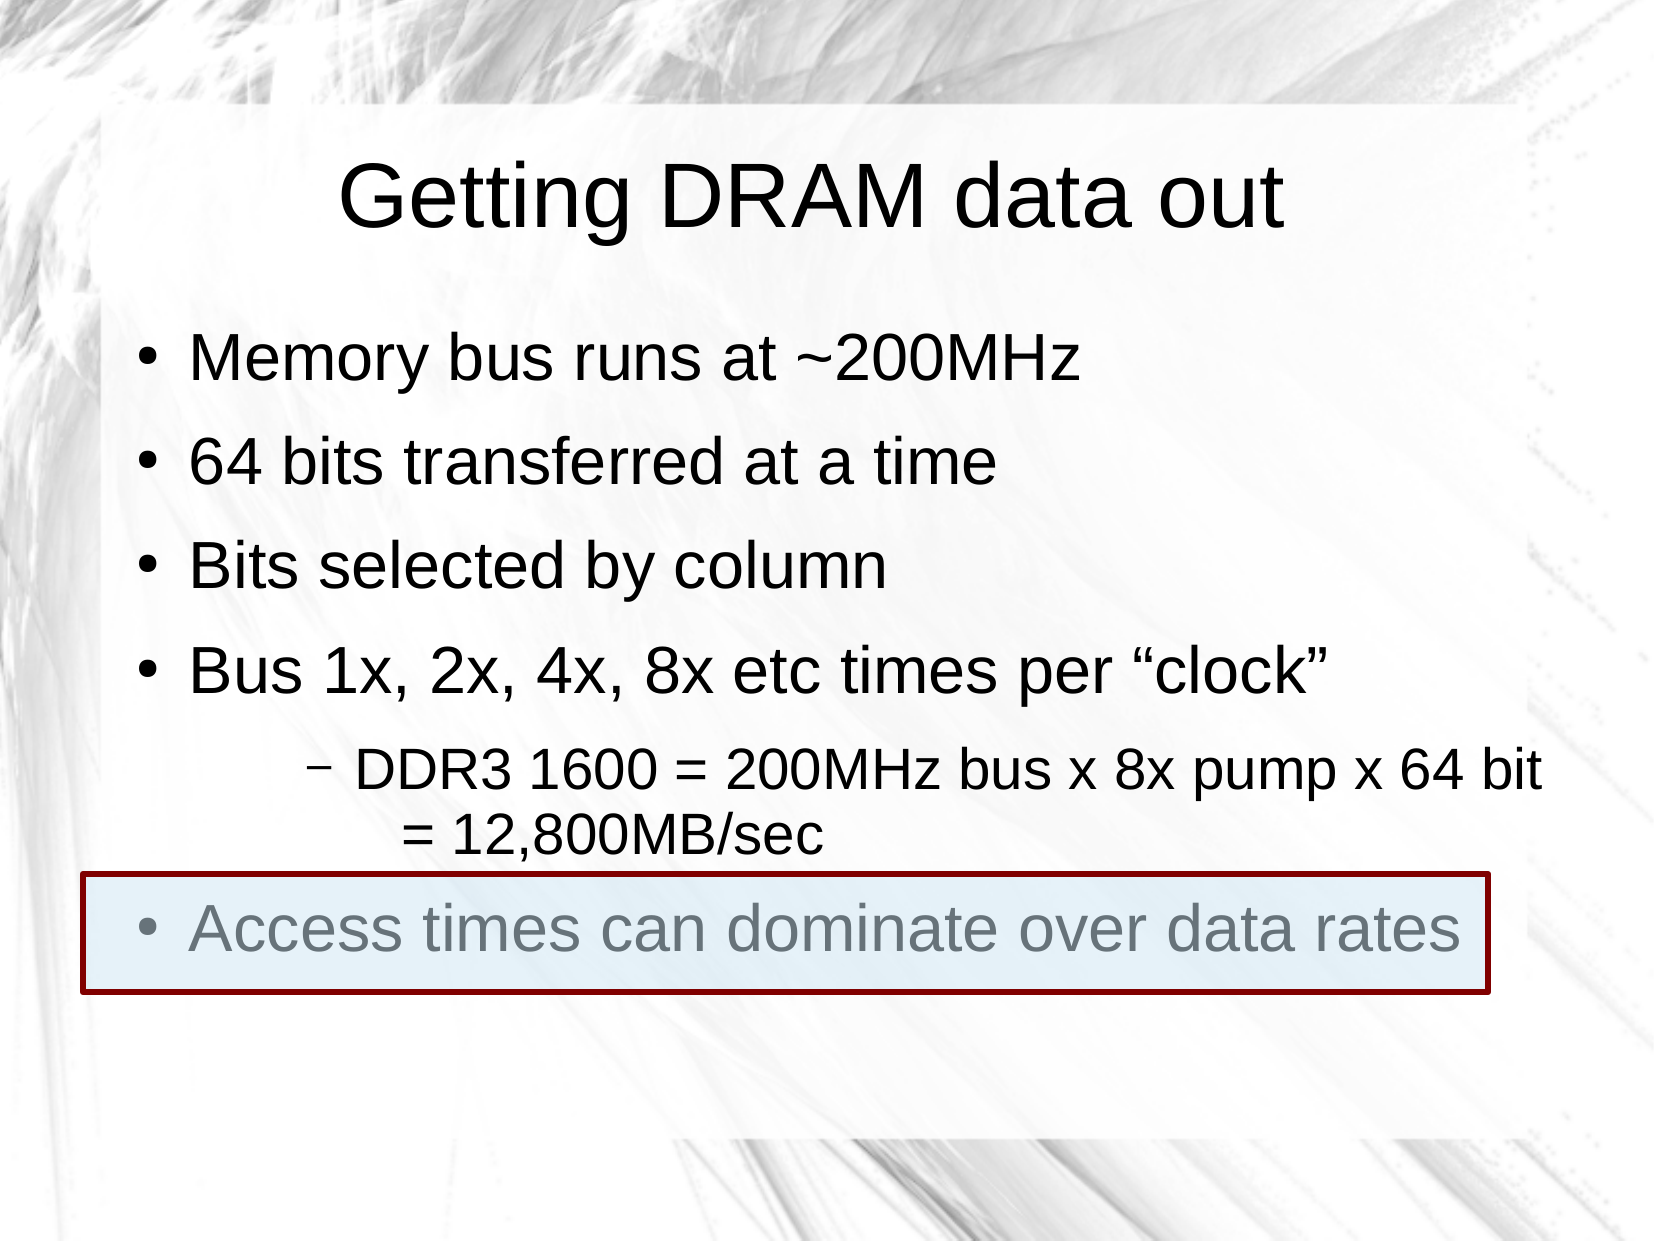

# Getting DRAM data out
Memory bus runs at ~200MHz
64 bits transferred at a time
Bits selected by column
Bus 1x, 2x, 4x, 8x etc times per “clock”
DDR3 1600 = 200MHz bus x 8x pump x 64 bit
= 12,800MB/sec
Access times can dominate over data rates